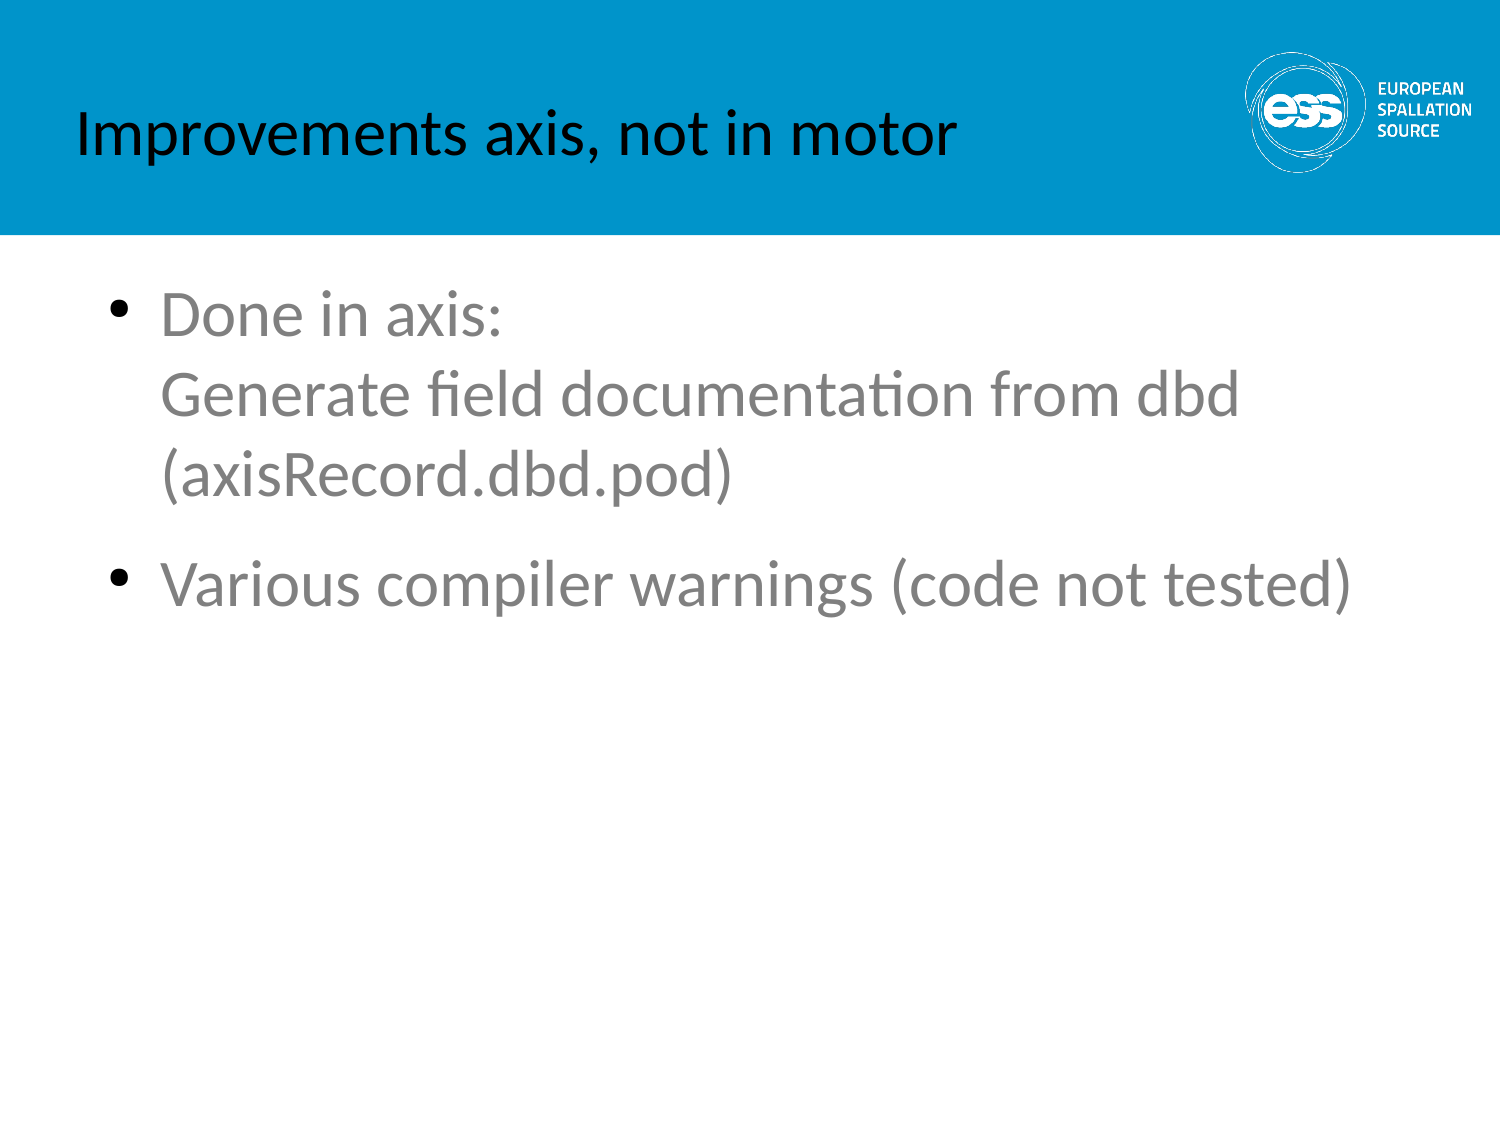

# Improvements axis, not in motor
Done in axis:
Generate field documentation from dbd
(axisRecord.dbd.pod)
Various compiler warnings (code not tested)